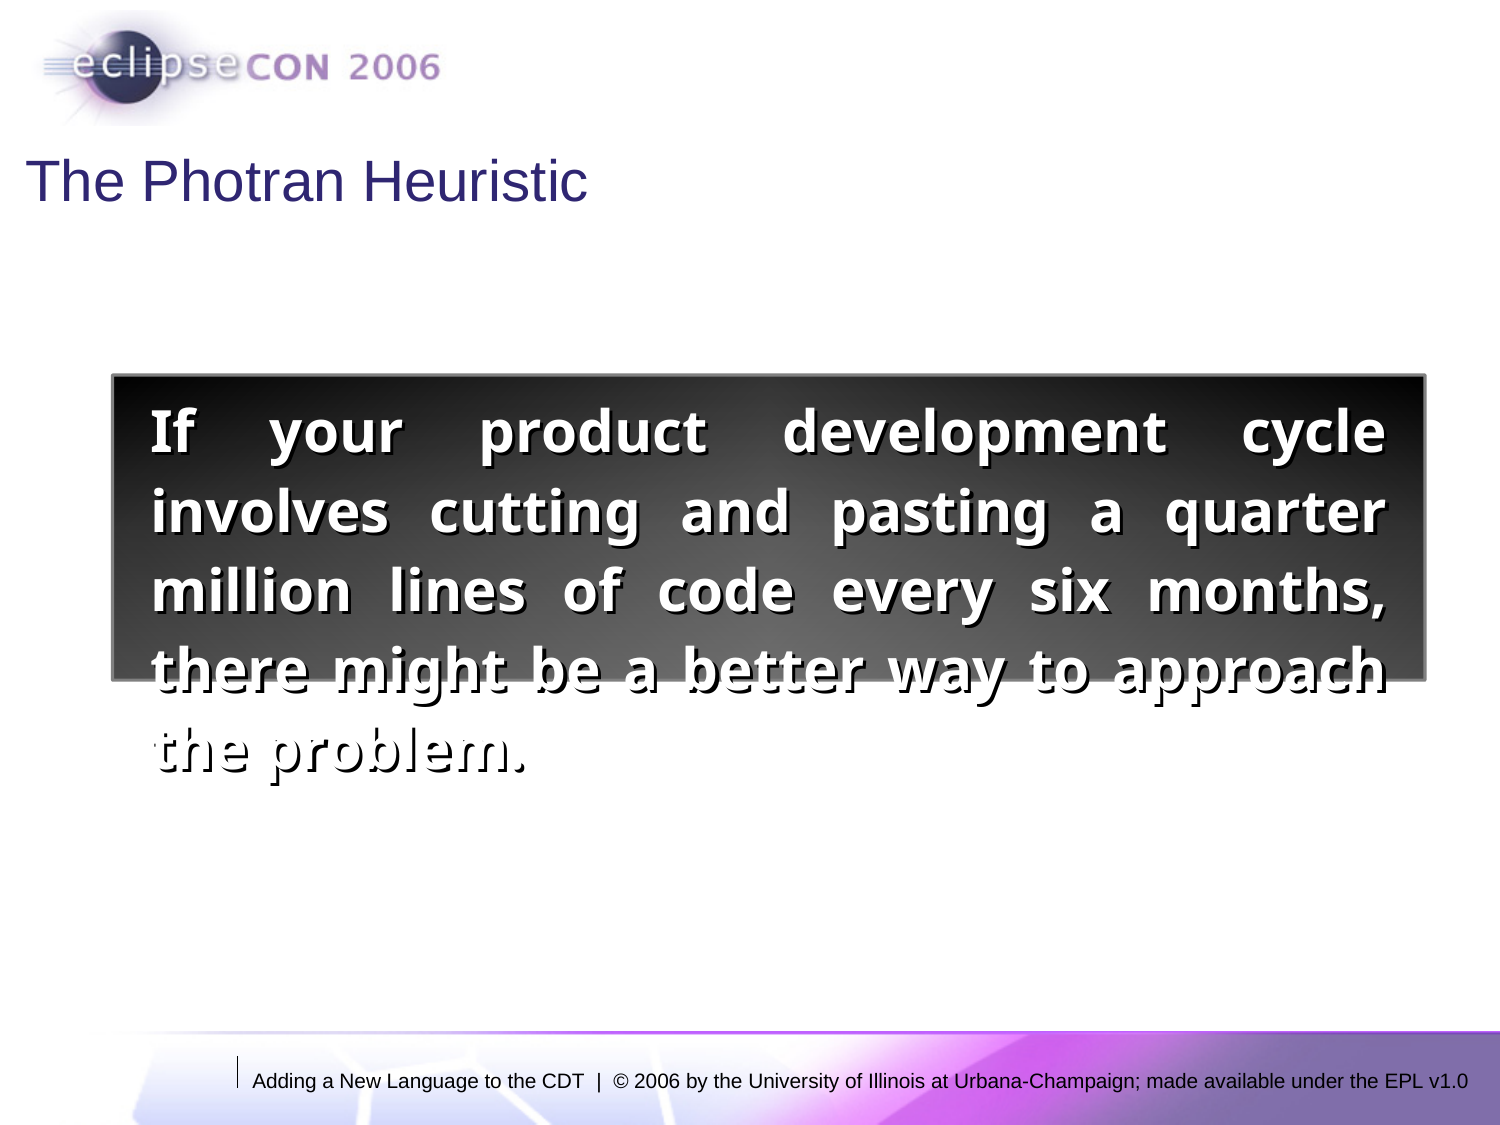

# The Photran Heuristic
If your product development cycle involves cutting and pasting a quarter million lines of code every six months, there might be a better way to approach the problem.